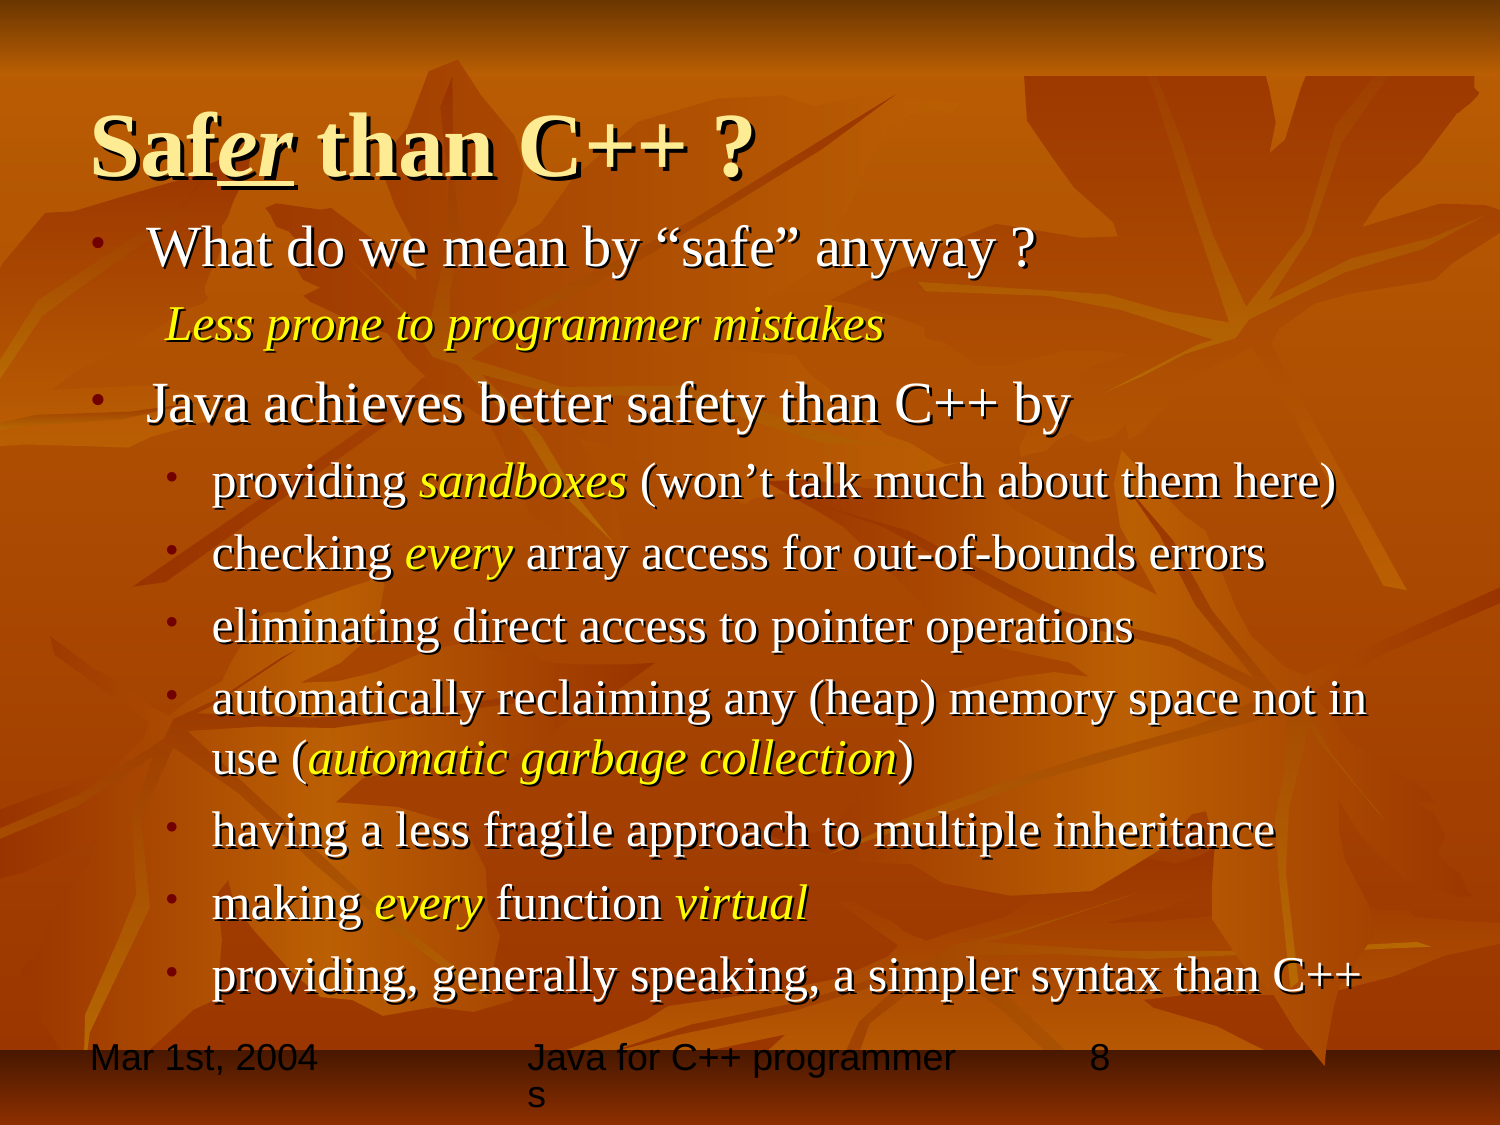

# Safer than C++ ?
What do we mean by “safe” anyway ?
Less prone to programmer mistakes
Java achieves better safety than C++ by
providing sandboxes (won’t talk much about them here)
checking every array access for out-of-bounds errors
eliminating direct access to pointer operations
automatically reclaiming any (heap) memory space not in use (automatic garbage collection)
having a less fragile approach to multiple inheritance
making every function virtual
providing, generally speaking, a simpler syntax than C++
Mar 1st, 2004
Java for C++ programmers
8